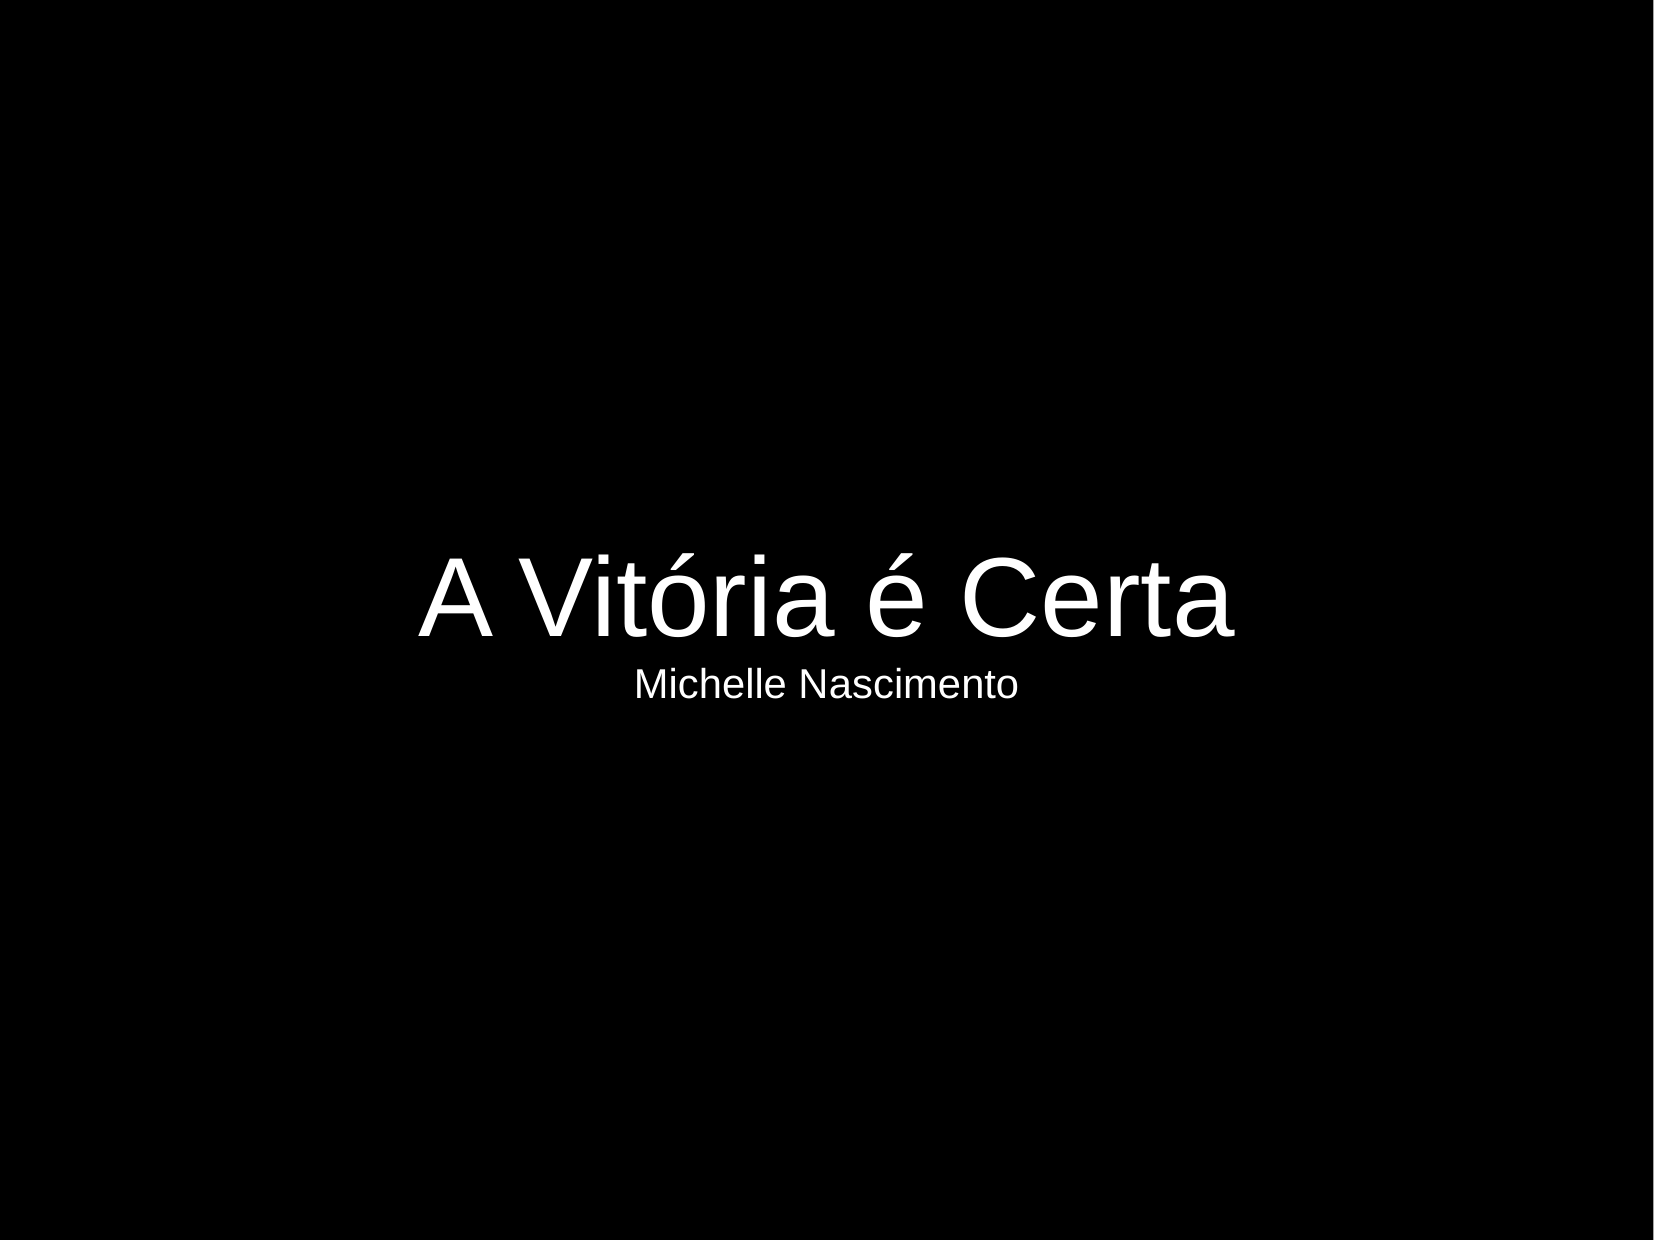

# A Vitória é Certa
Michelle Nascimento